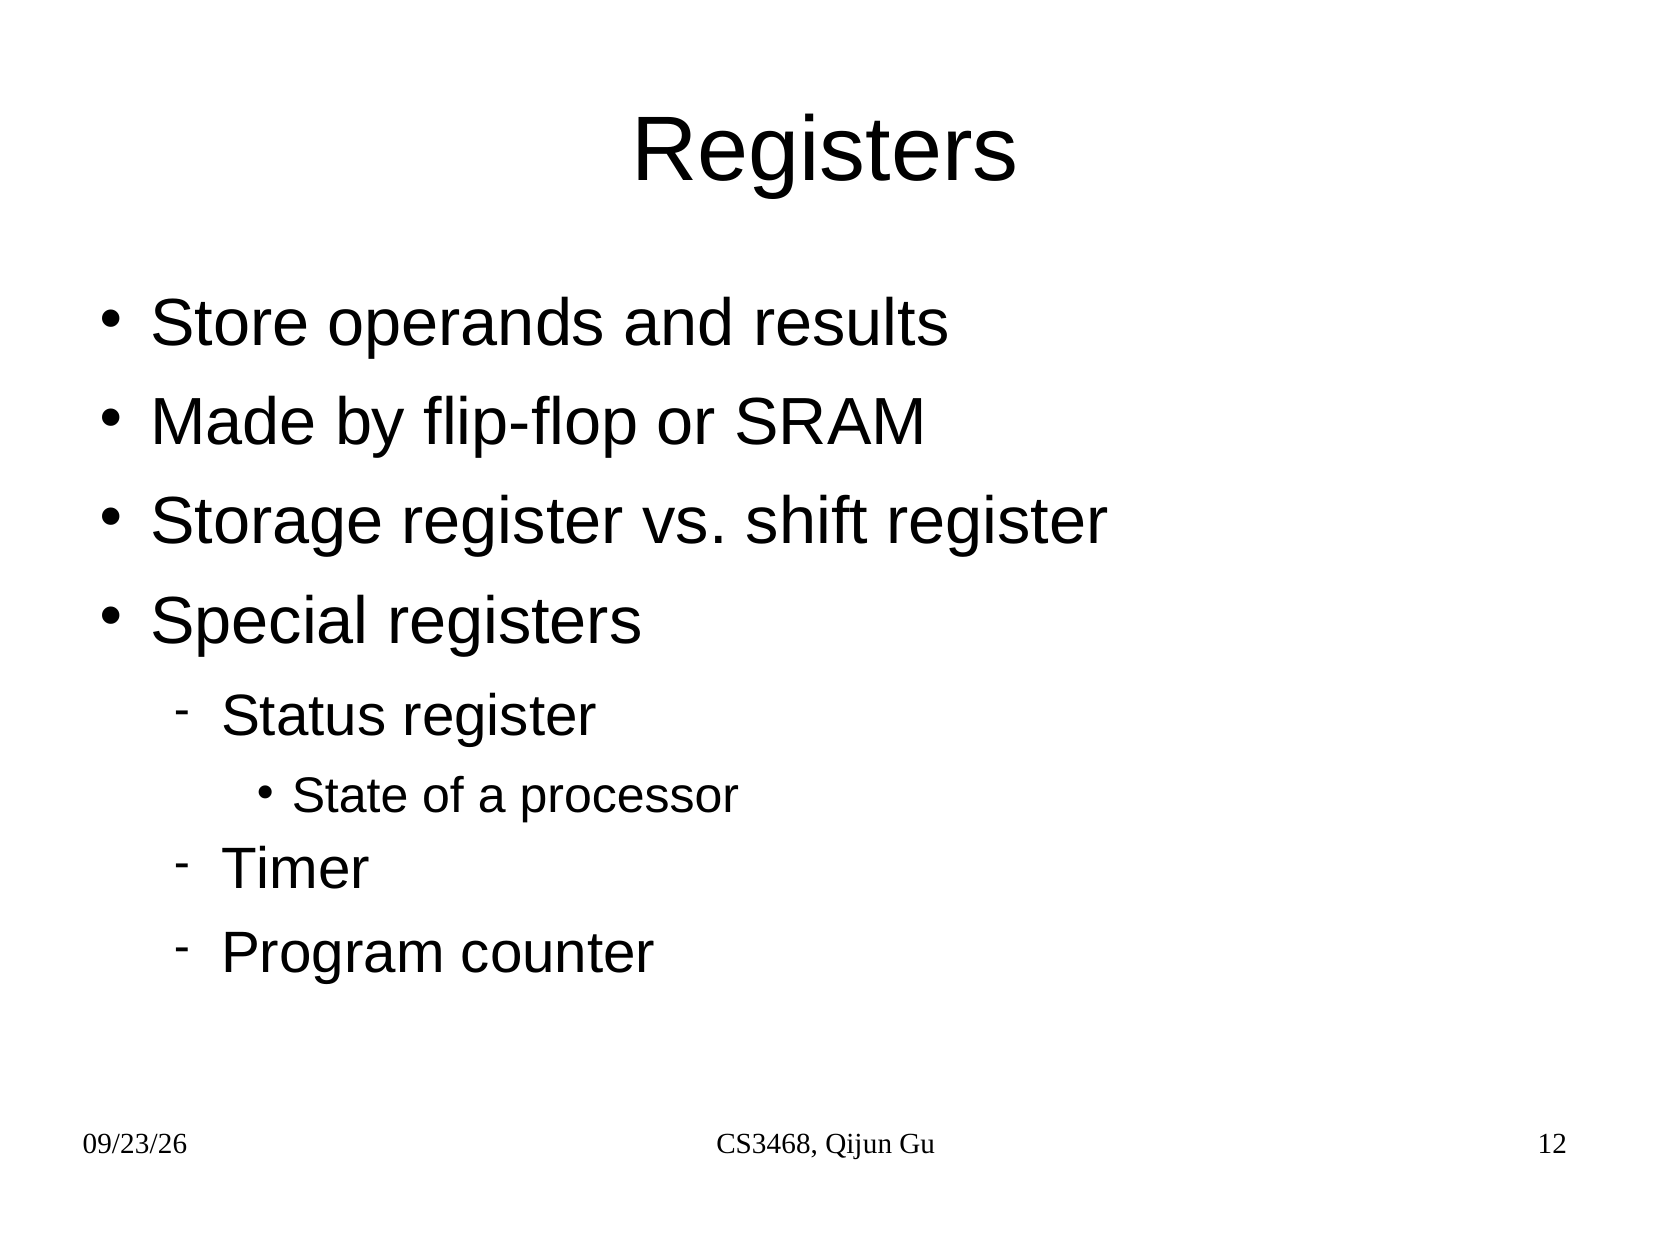

# Registers
Store operands and results
Made by flip-flop or SRAM
Storage register vs. shift register
Special registers
Status register
State of a processor
Timer
Program counter
CS3468, Qijun Gu
12